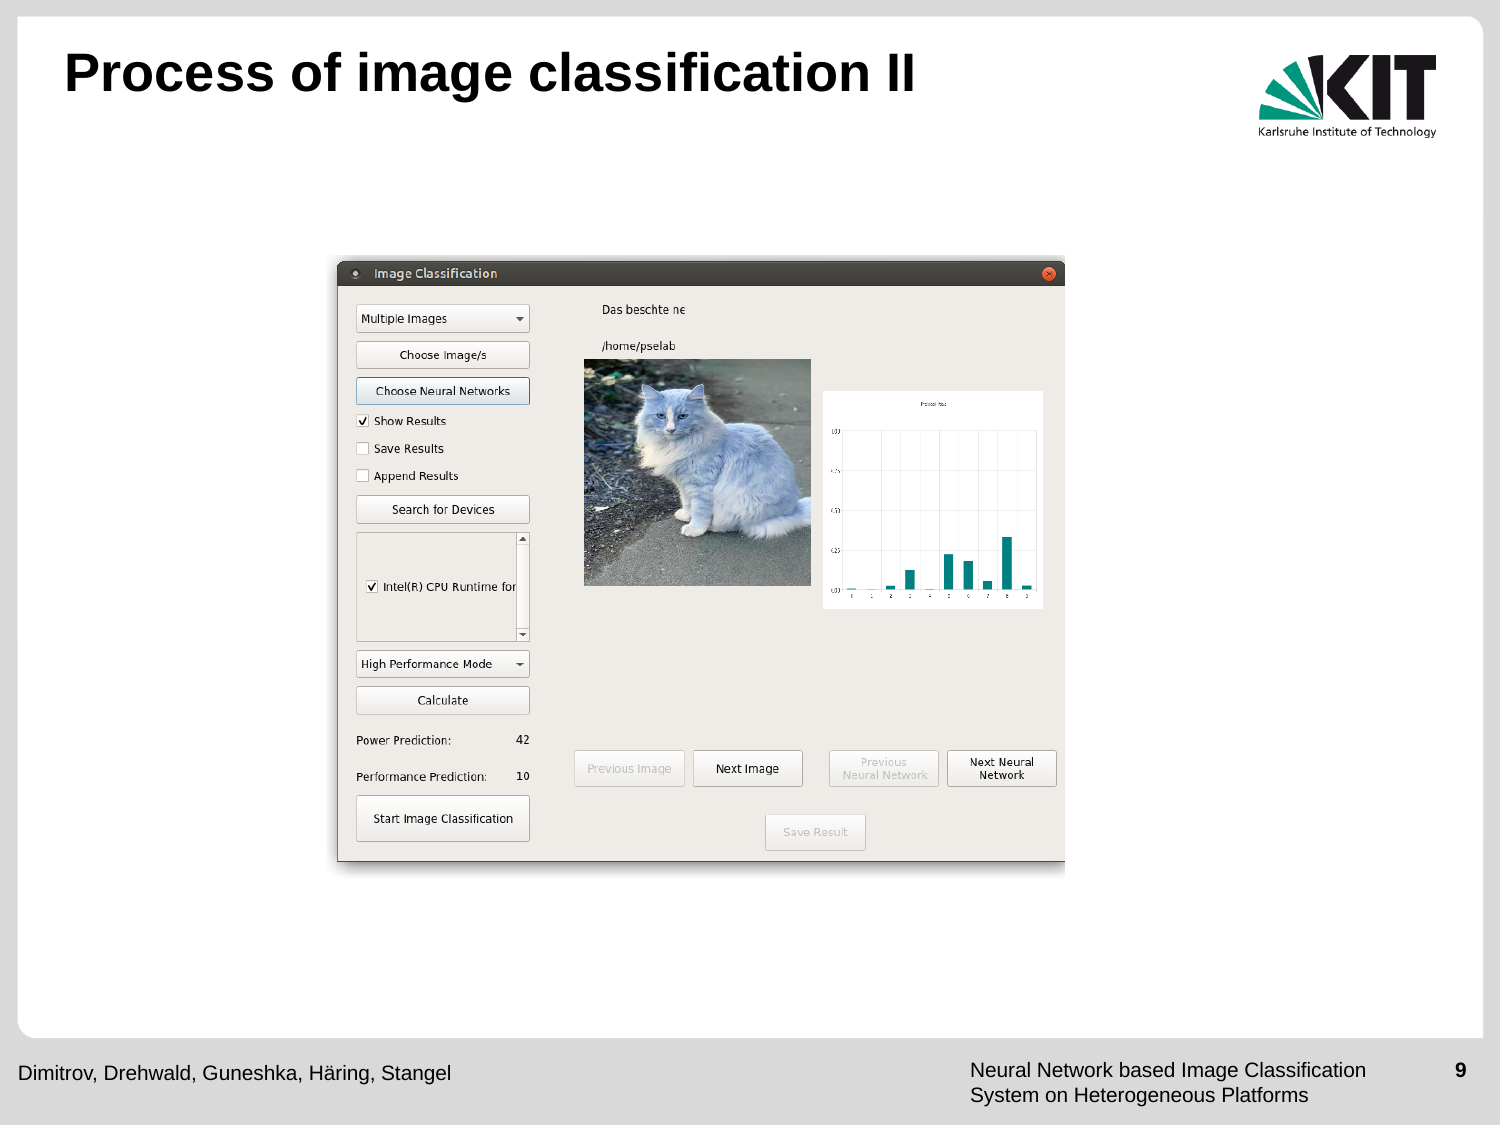

# Process of image classification II
Neural Network based Image Classification System on Heterogeneous Platforms
Dimitrov, Drehwald, Guneshka, Häring, Stangel